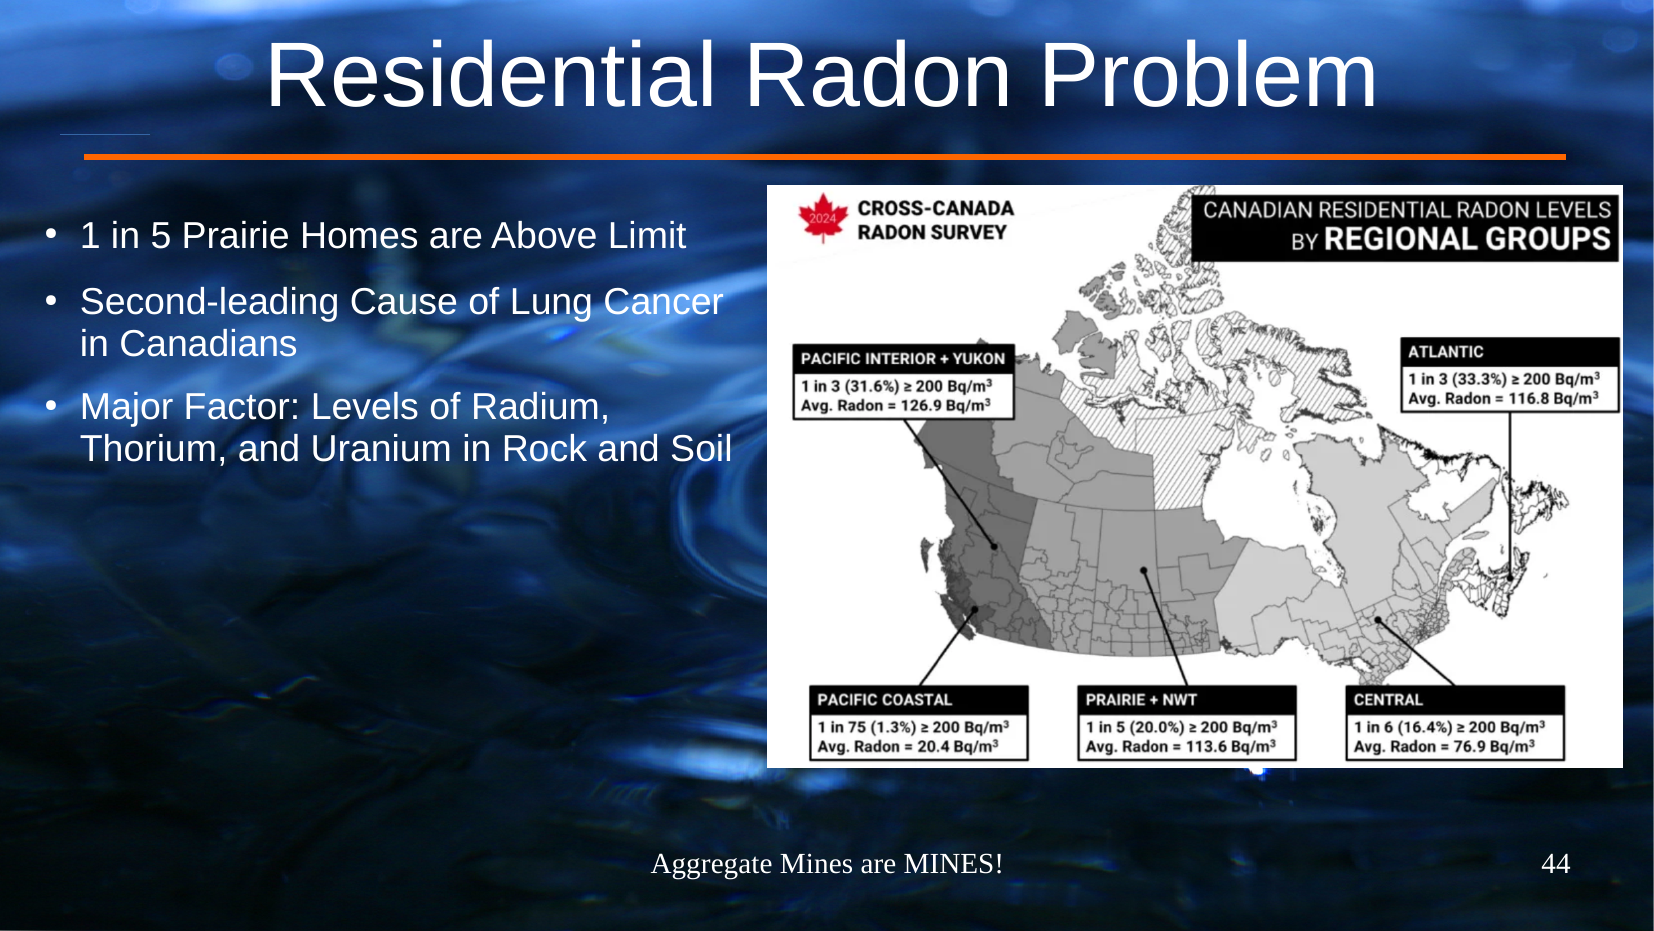

# Residential Radon Problem
1 in 5 Prairie Homes are Above Limit
Second-leading Cause of Lung Cancer in Canadians
Major Factor: Levels of Radium, Thorium, and Uranium in Rock and Soil
Aggregate Mines are MINES!
44